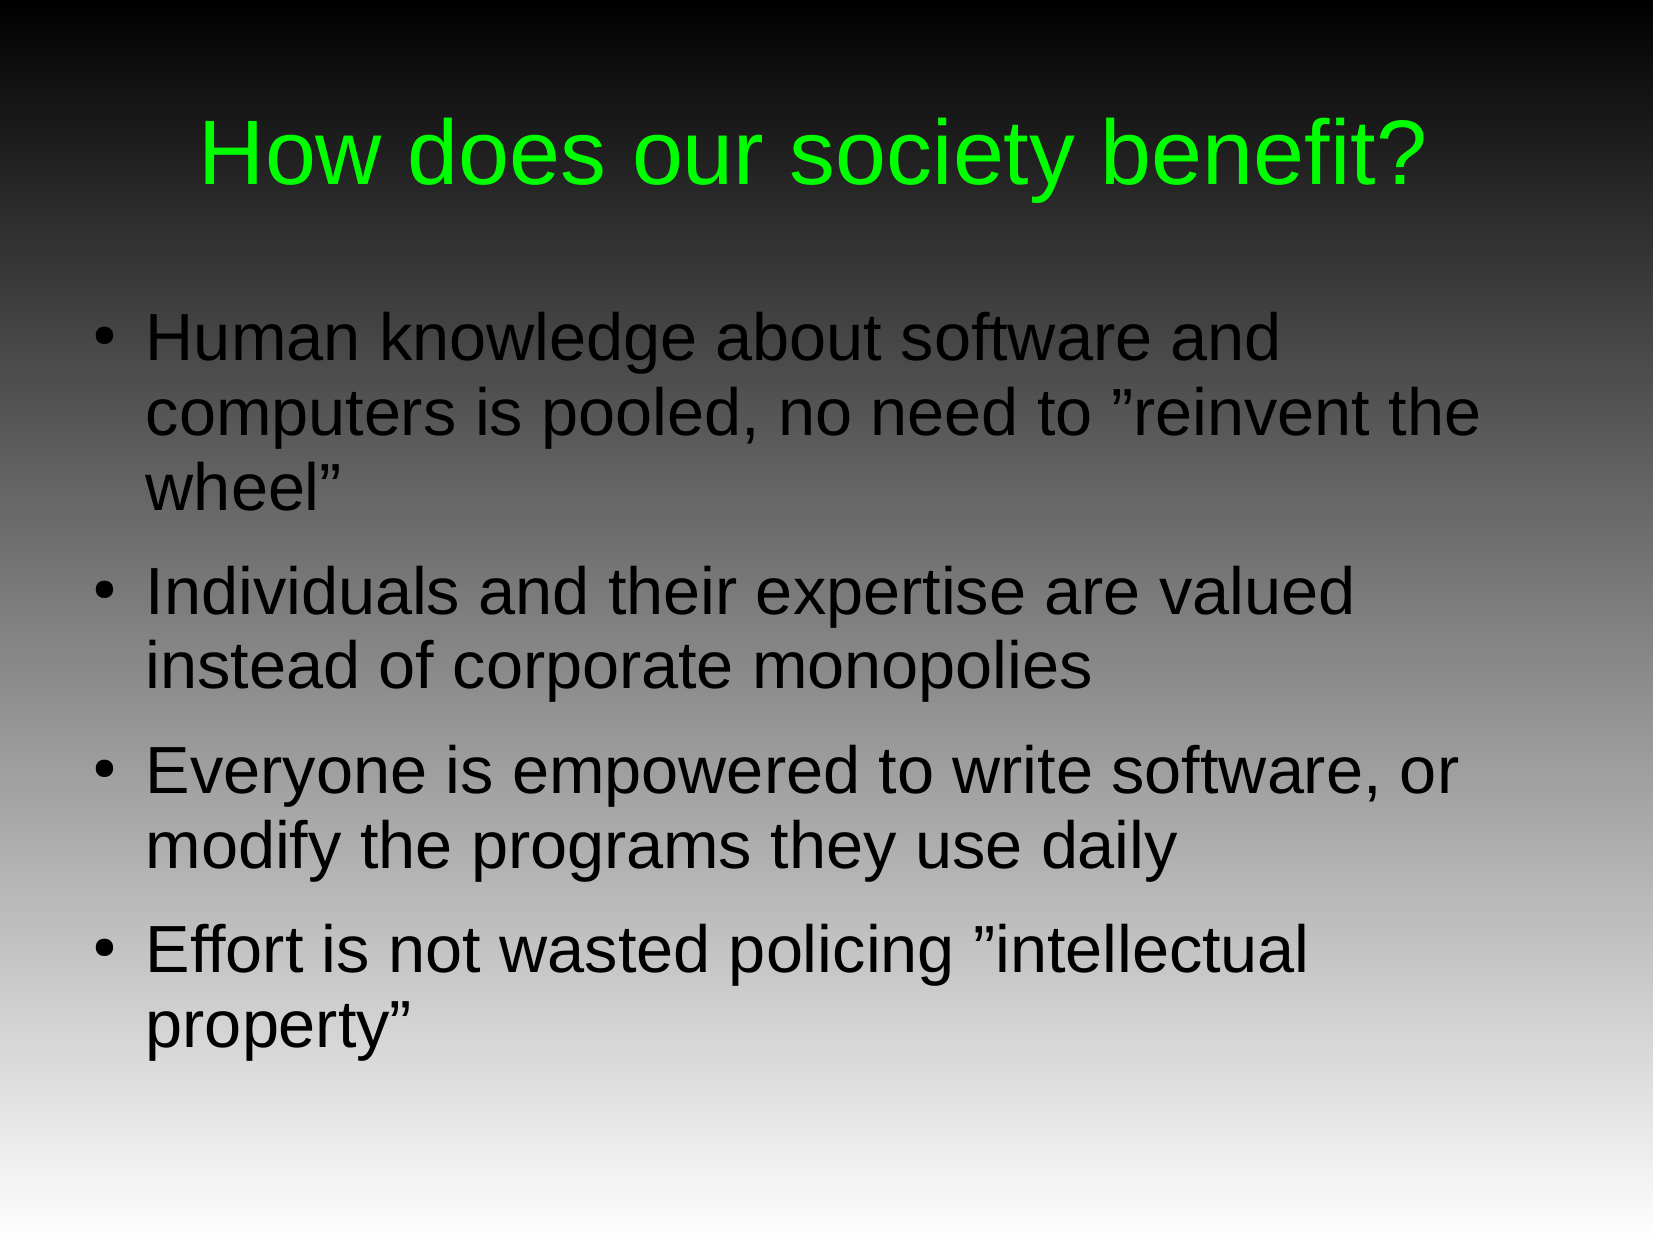

# How does our society benefit?
Human knowledge about software and computers is pooled, no need to ”reinvent the wheel”
Individuals and their expertise are valued instead of corporate monopolies
Everyone is empowered to write software, or modify the programs they use daily
Effort is not wasted policing ”intellectual property”